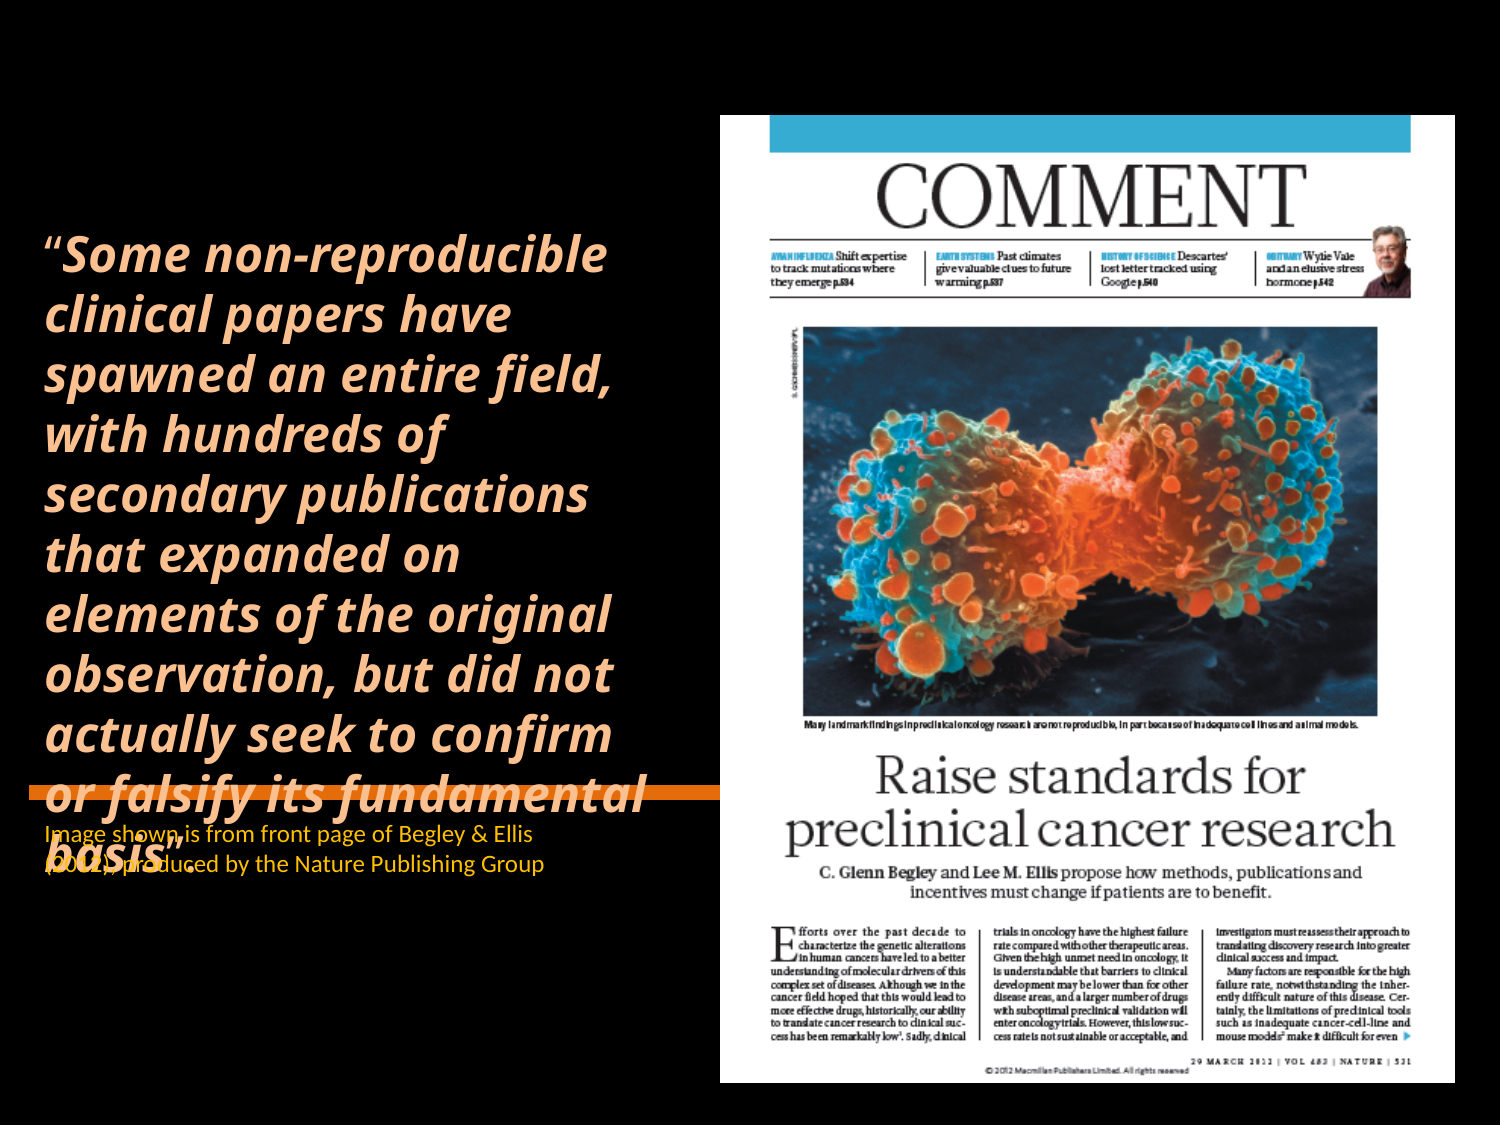

“Some non-reproducible clinical papers have spawned an entire field, with hundreds of secondary publications that expanded on elements of the original observation, but did not actually seek to confirm or falsify its fundamental basis”.
Image shown is from front page of Begley & Ellis (2012), produced by the Nature Publishing Group